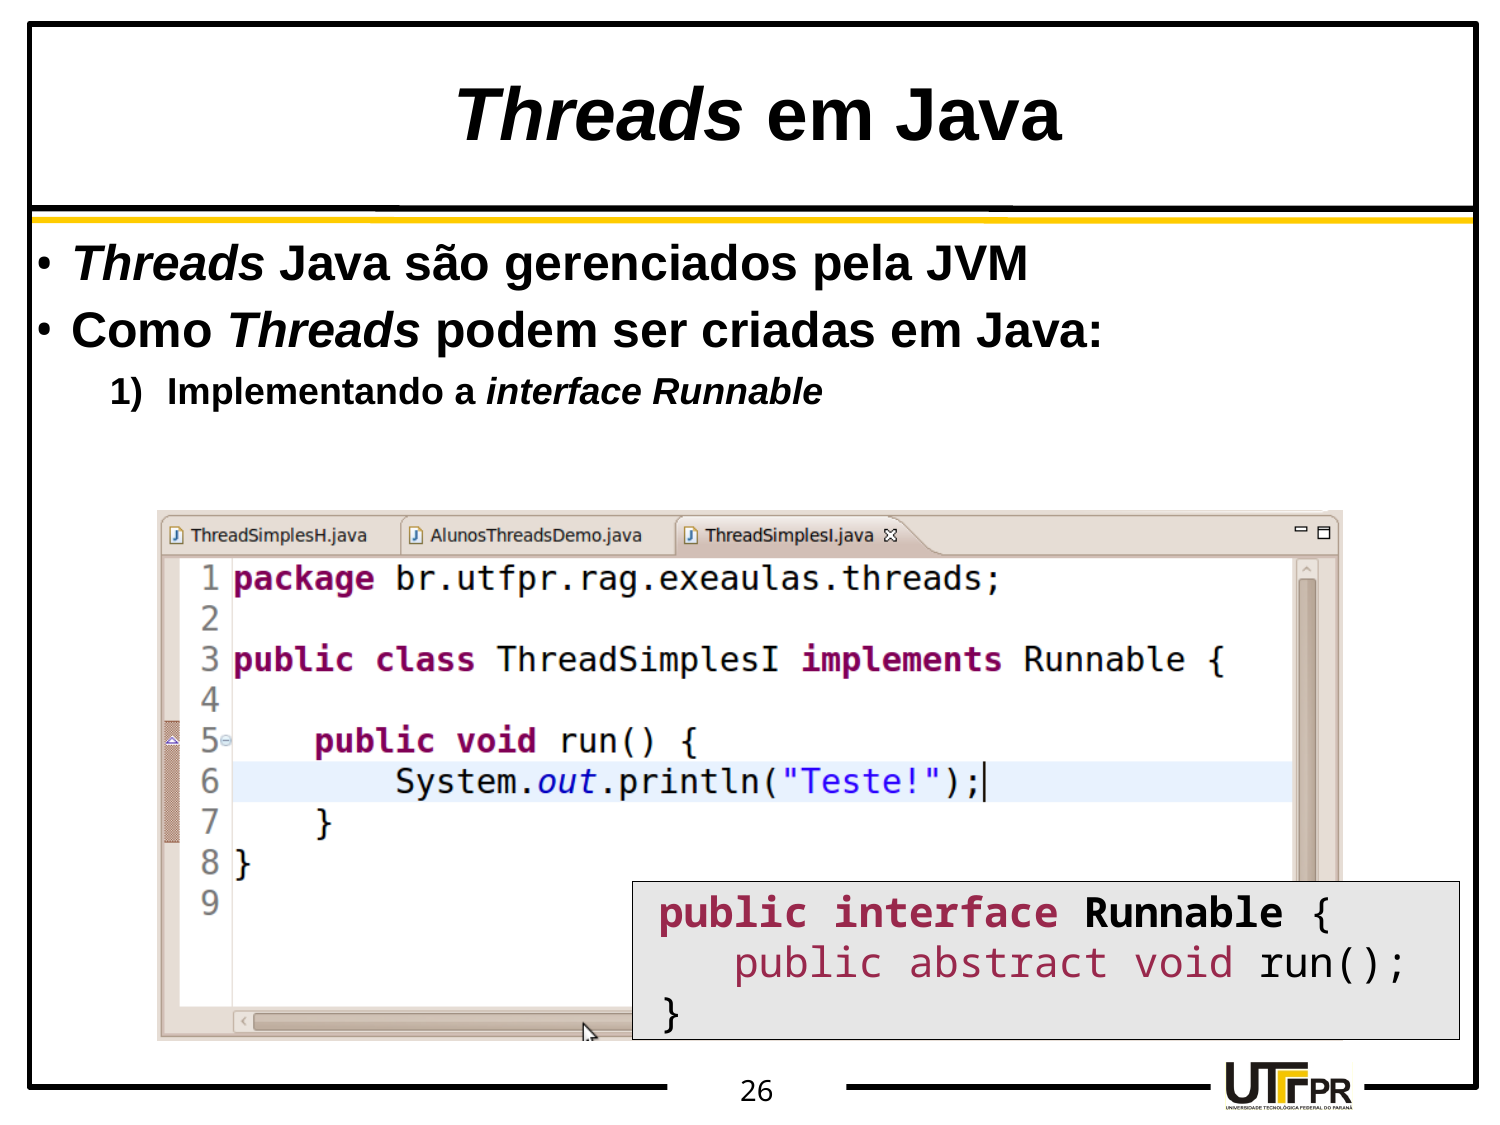

Threads em Java
# Threads Java são gerenciados pela JVM
Como Threads podem ser criadas em Java:
 Implementando a interface Runnable
public interface Runnable {
 public abstract void run();
}